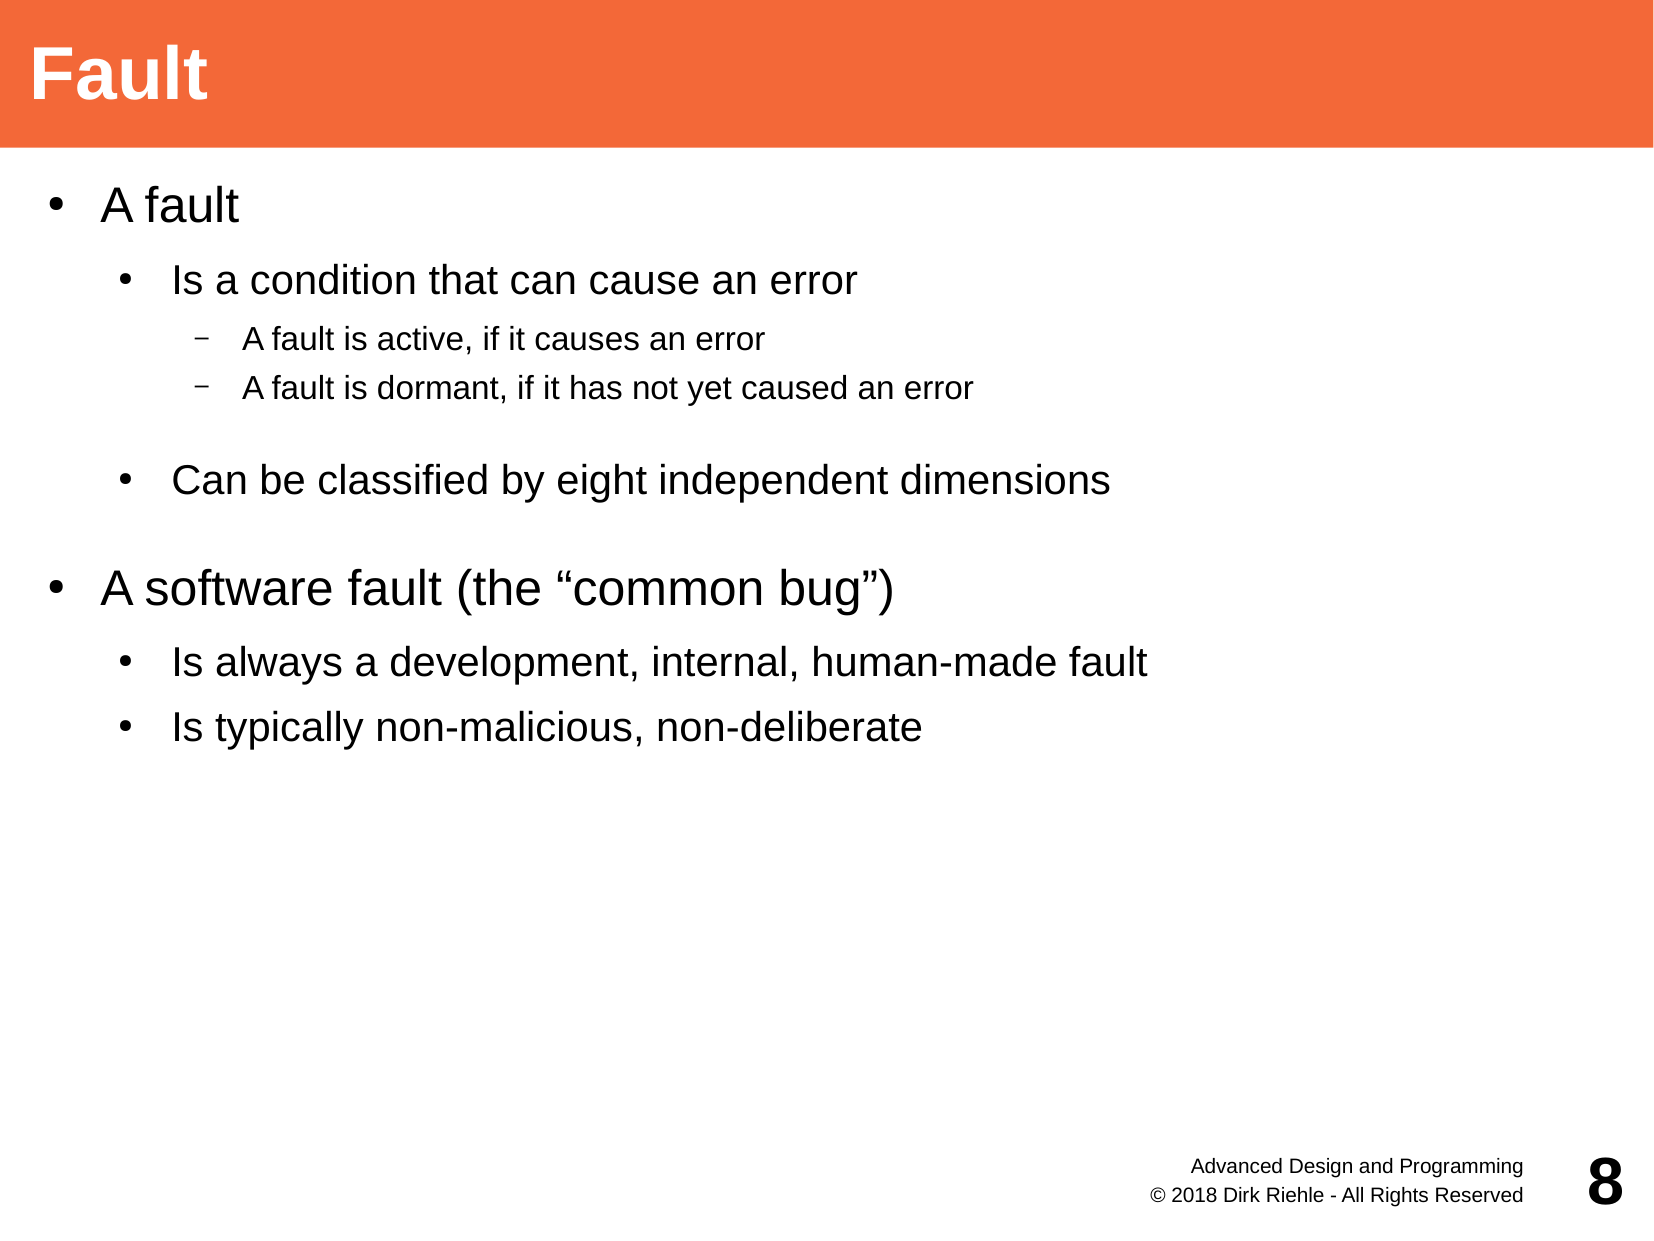

# Fault
A fault
Is a condition that can cause an error
A fault is active, if it causes an error
A fault is dormant, if it has not yet caused an error
Can be classified by eight independent dimensions
A software fault (the “common bug”)
Is always a development, internal, human-made fault
Is typically non-malicious, non-deliberate
Advanced Design and Programming
8
© 2018 Dirk Riehle - All Rights Reserved